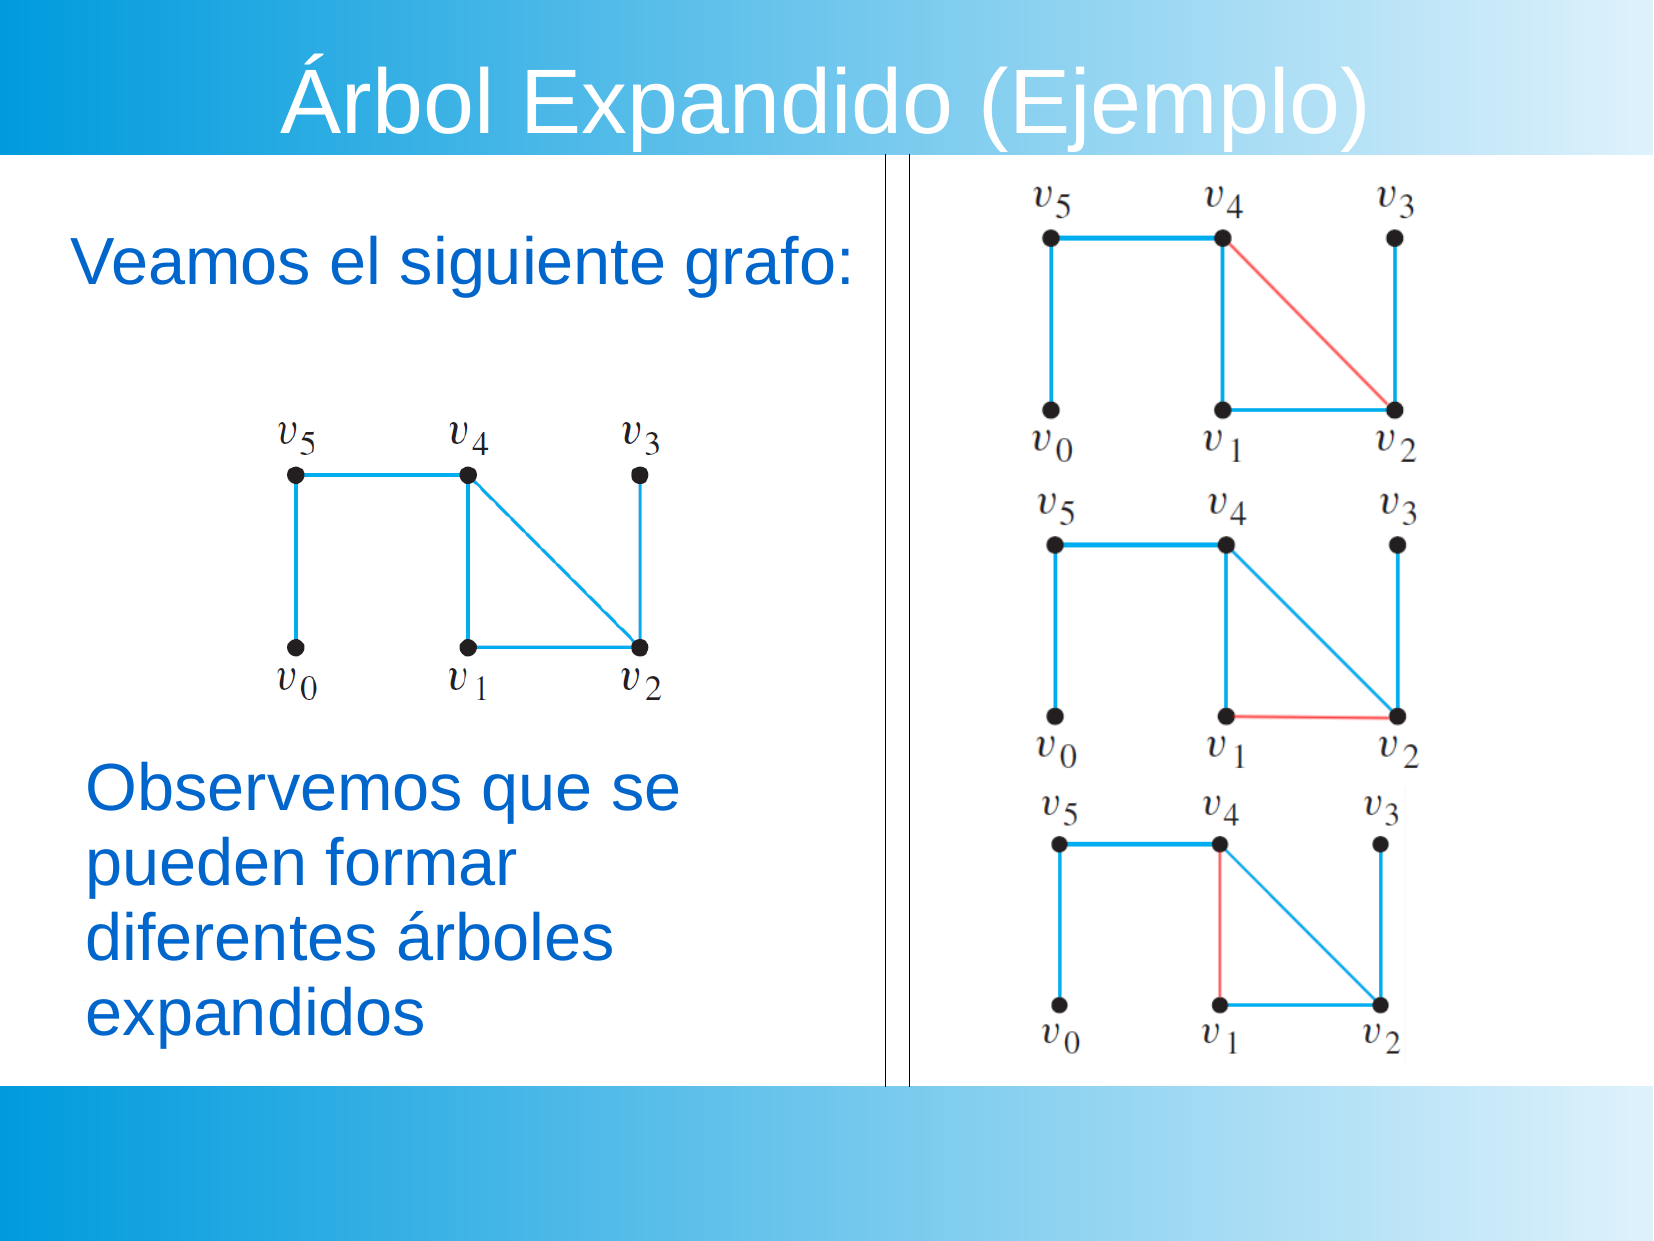

# Árbol Expandido (Ejemplo)
Veamos el siguiente grafo:
Observemos que se pueden formar diferentes árboles expandidos